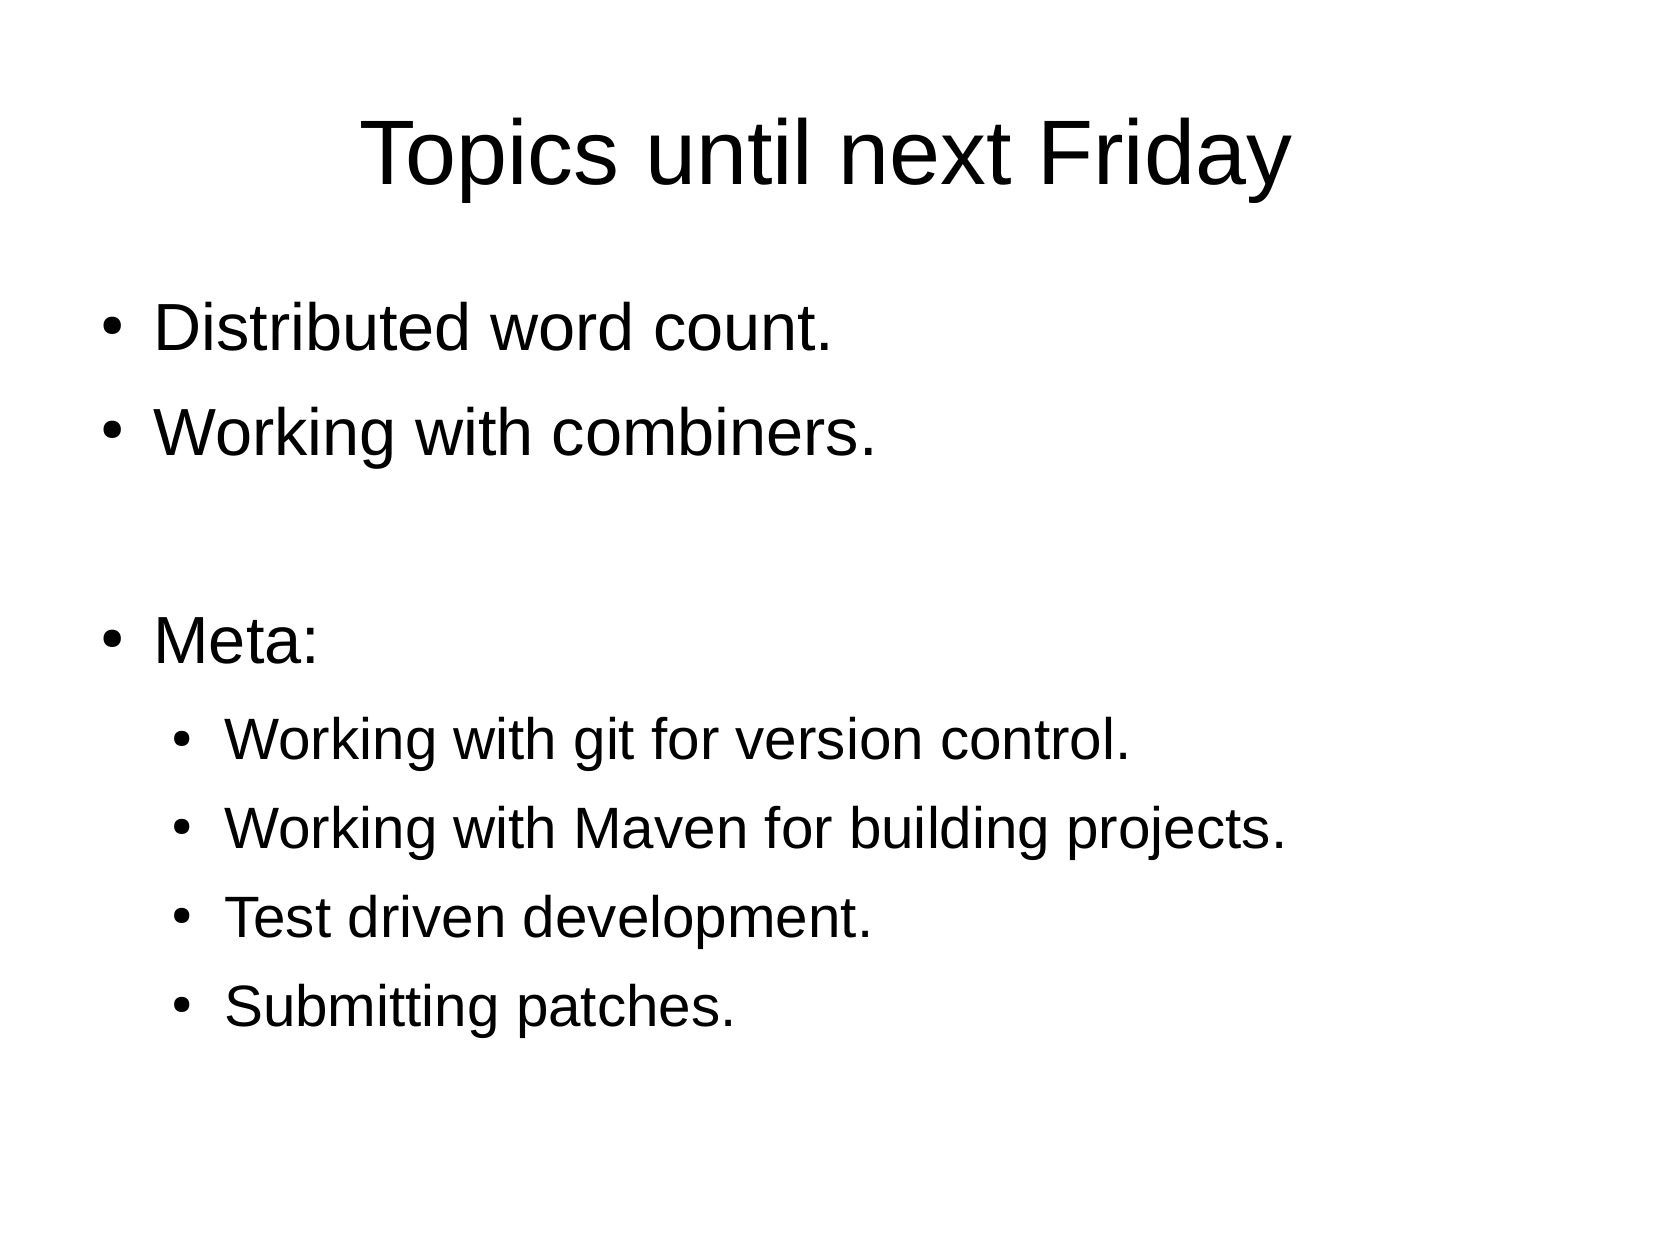

# Topics until next Friday
Distributed word count.
Working with combiners.
Meta:
Working with git for version control.
Working with Maven for building projects.
Test driven development.
Submitting patches.